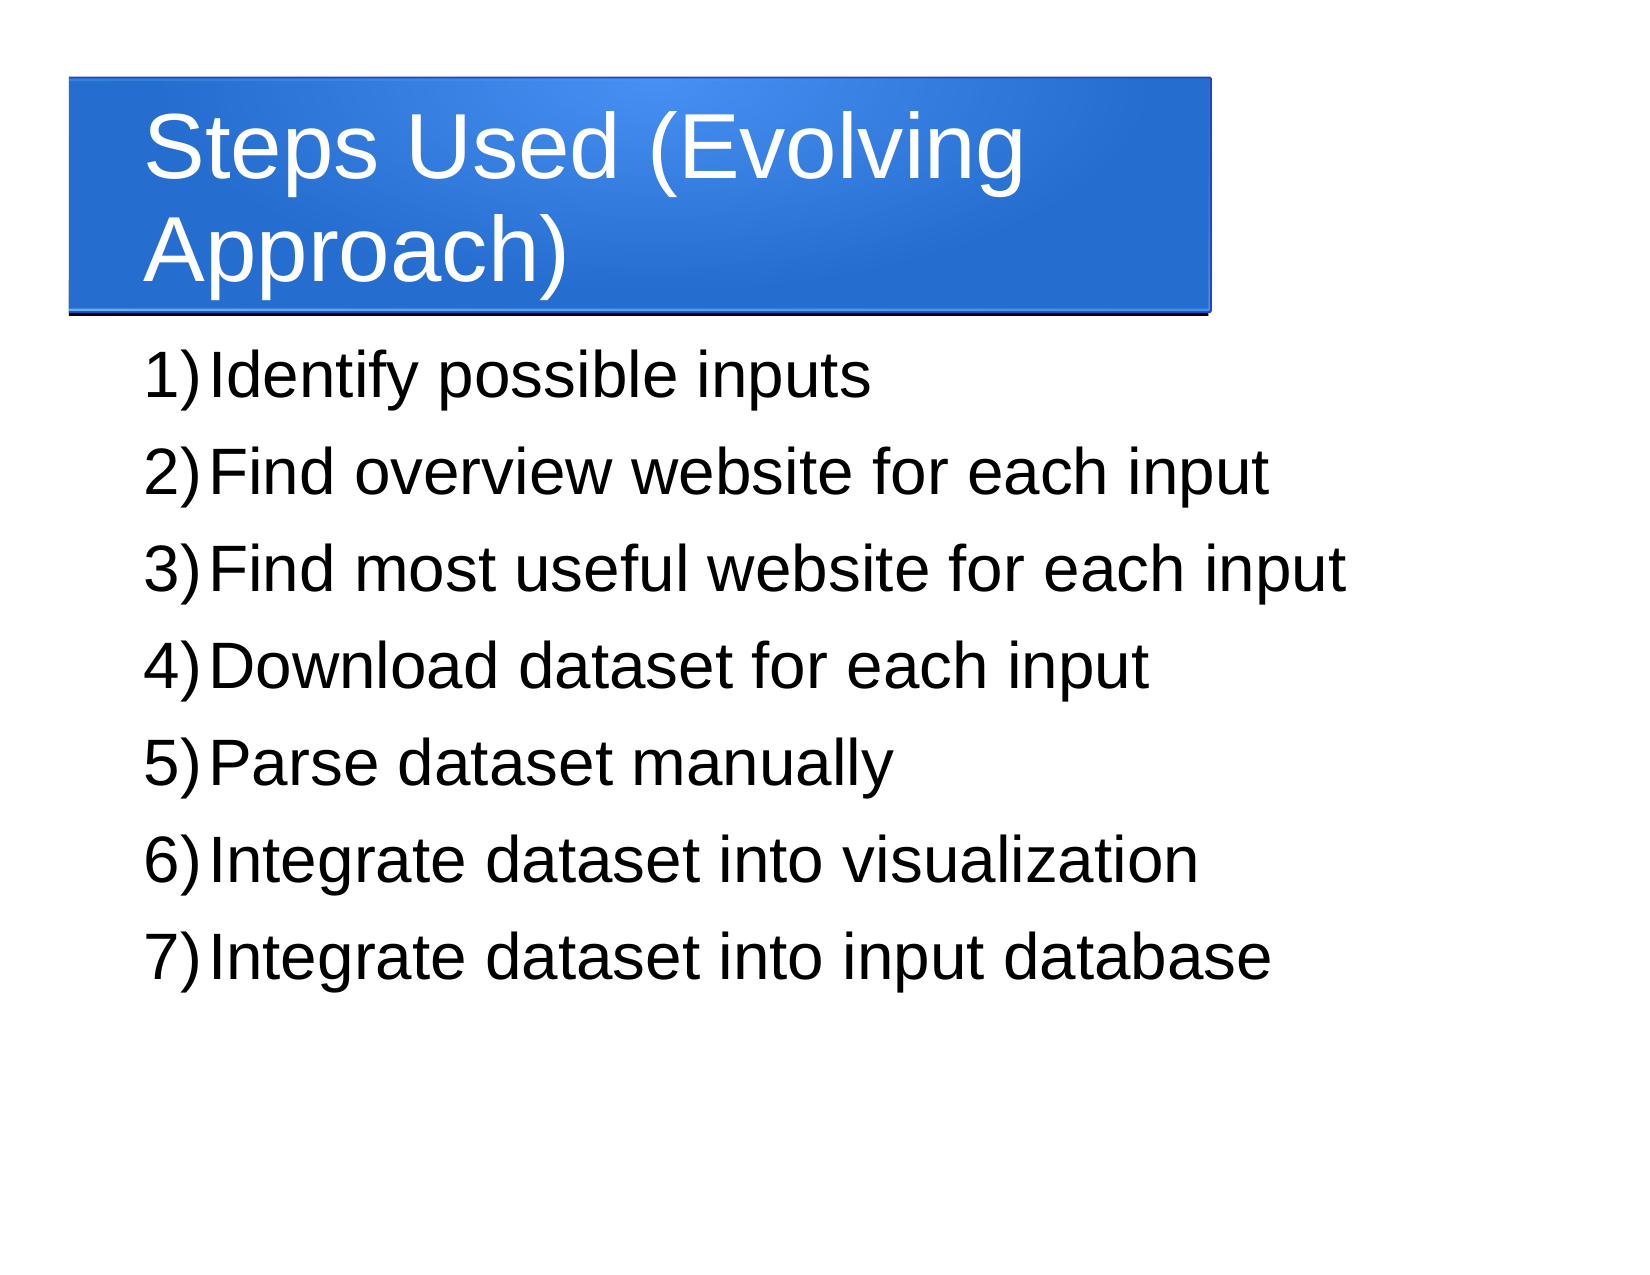

# Steps Used (Evolving Approach)
 Identify possible inputs
 Find overview website for each input
 Find most useful website for each input
 Download dataset for each input
 Parse dataset manually
 Integrate dataset into visualization
 Integrate dataset into input database